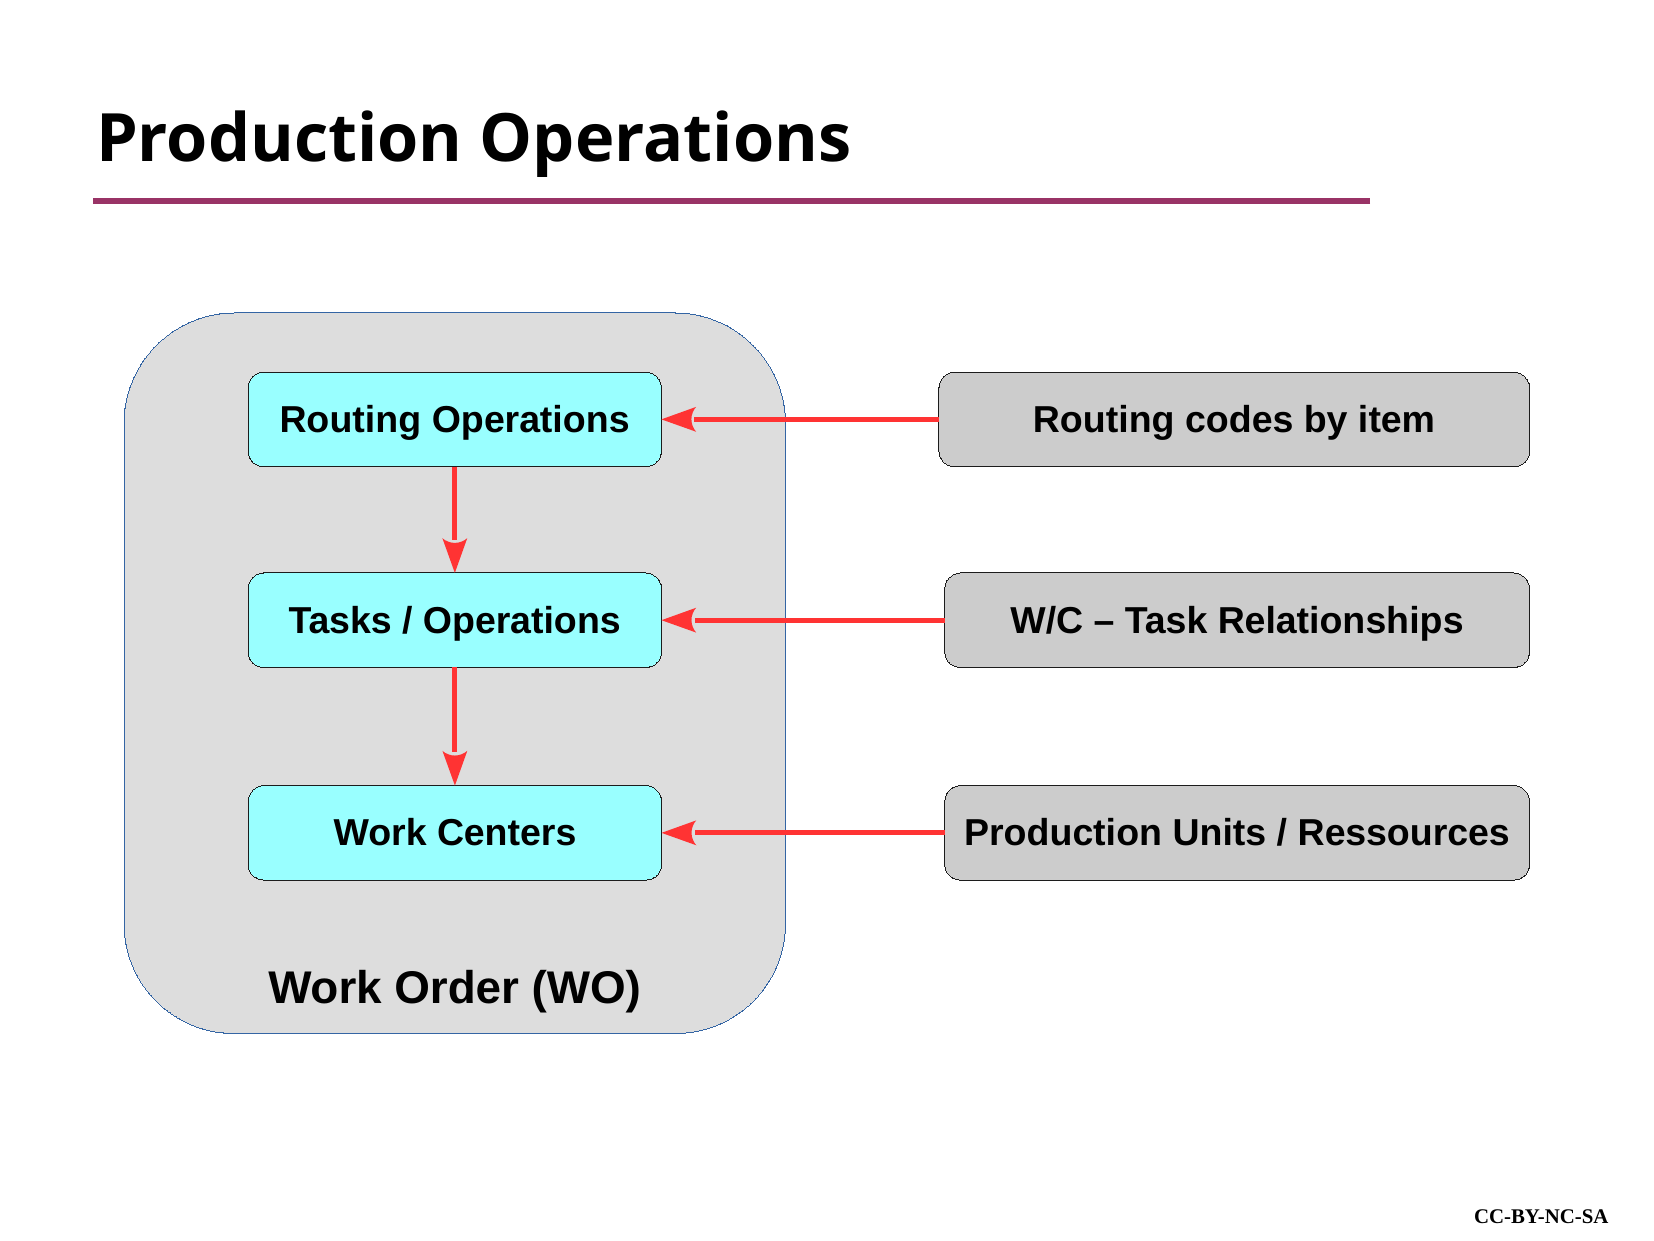

# Production Operations
Work Order (WO)
Routing Operations
Routing codes by item
Tasks / Operations
W/C – Task Relationships
Work Centers
Production Units / Ressources